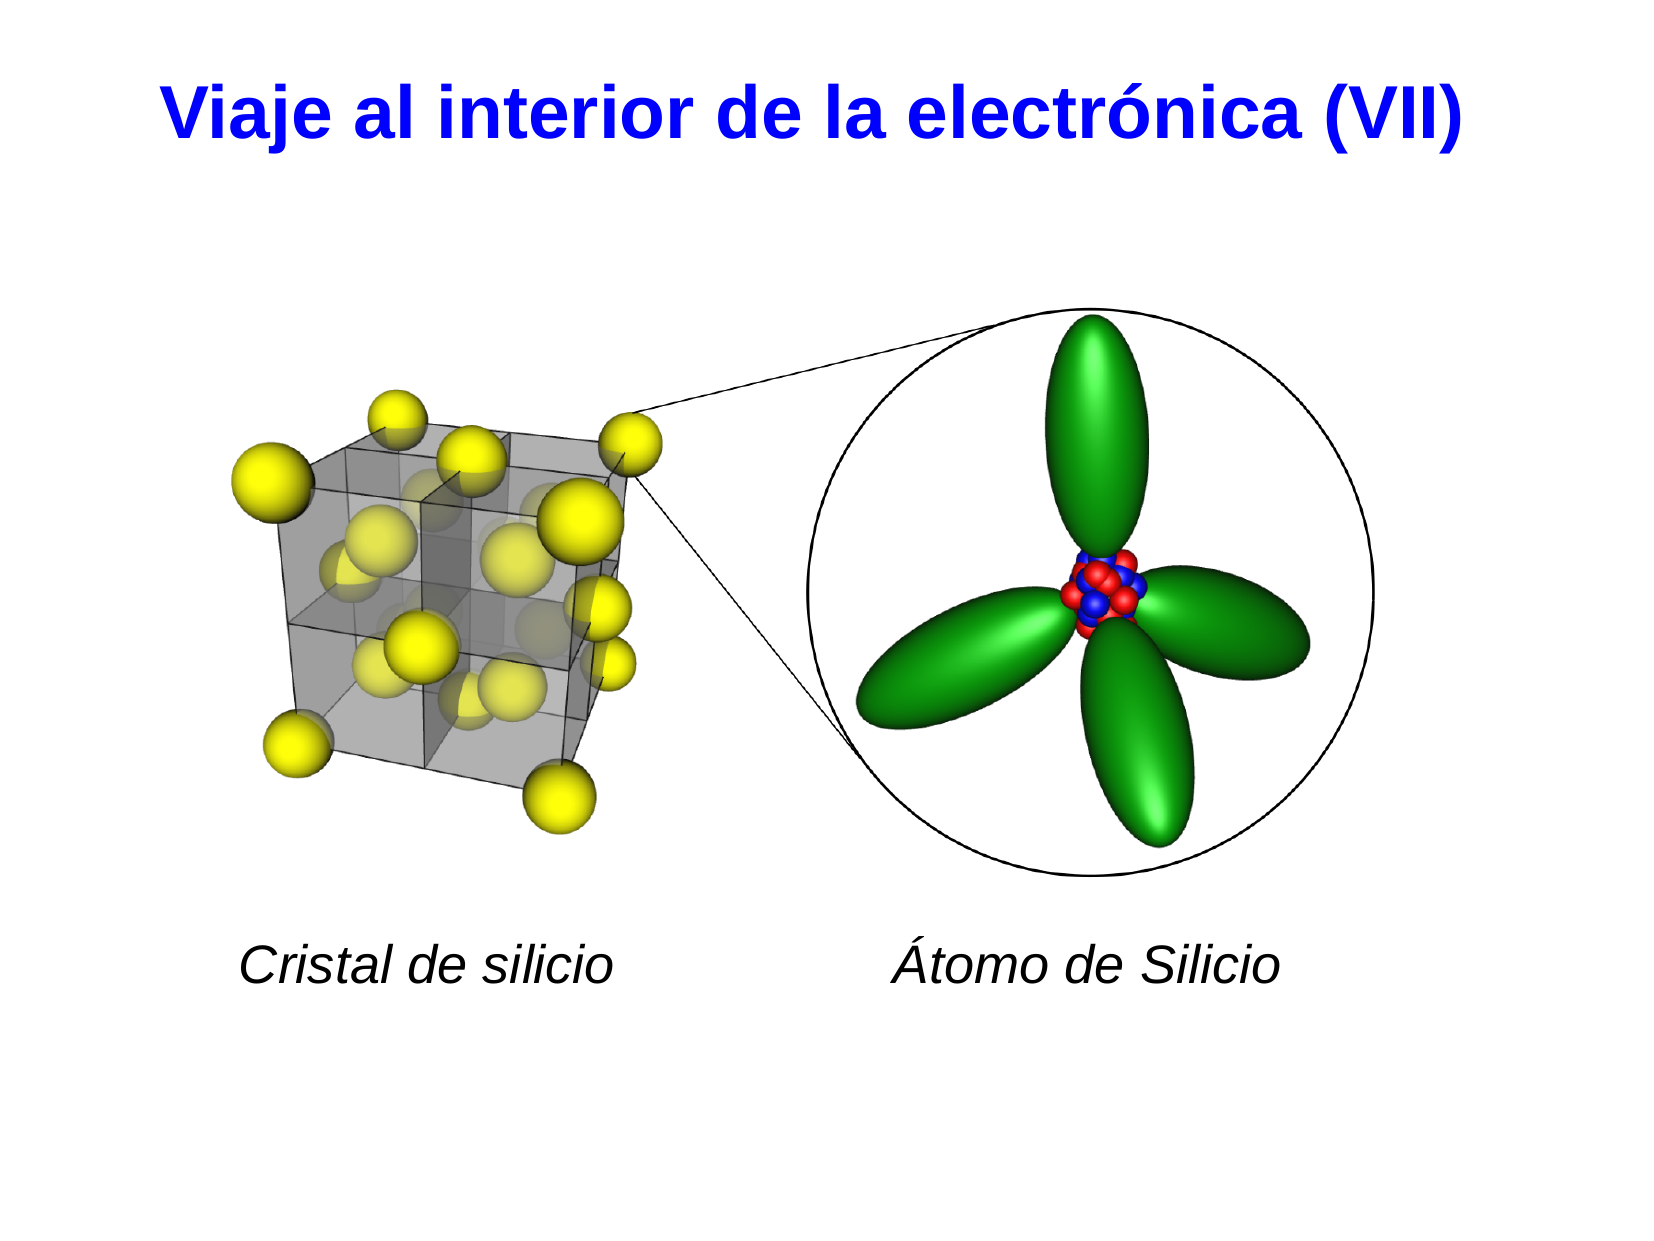

Viaje al interior de la electrónica (VII)
Cristal de silicio
Átomo de Silicio